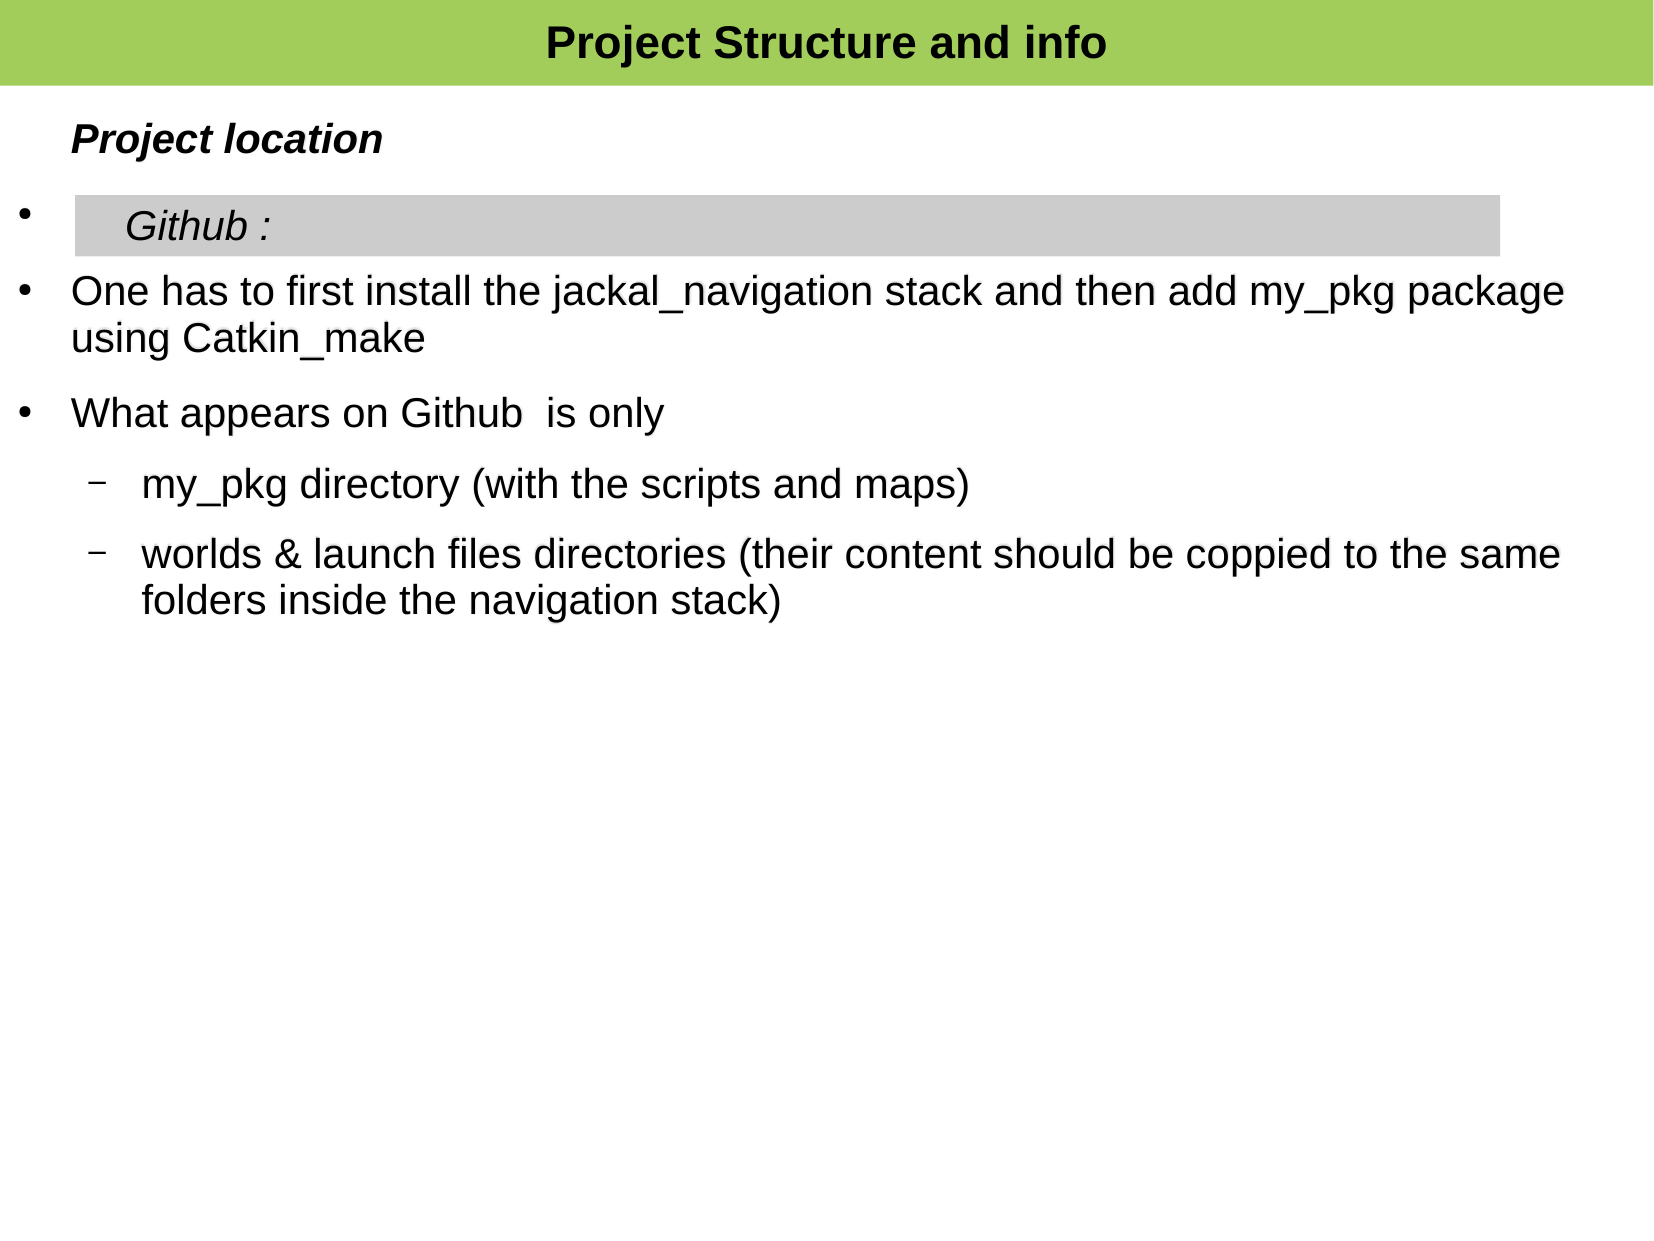

# Project Structure and info
Project location
One has to first install the jackal_navigation stack and then add my_pkg package using Catkin_make
What appears on Github is only
my_pkg directory (with the scripts and maps)
worlds & launch files directories (their content should be coppied to the same folders inside the navigation stack)
Github :